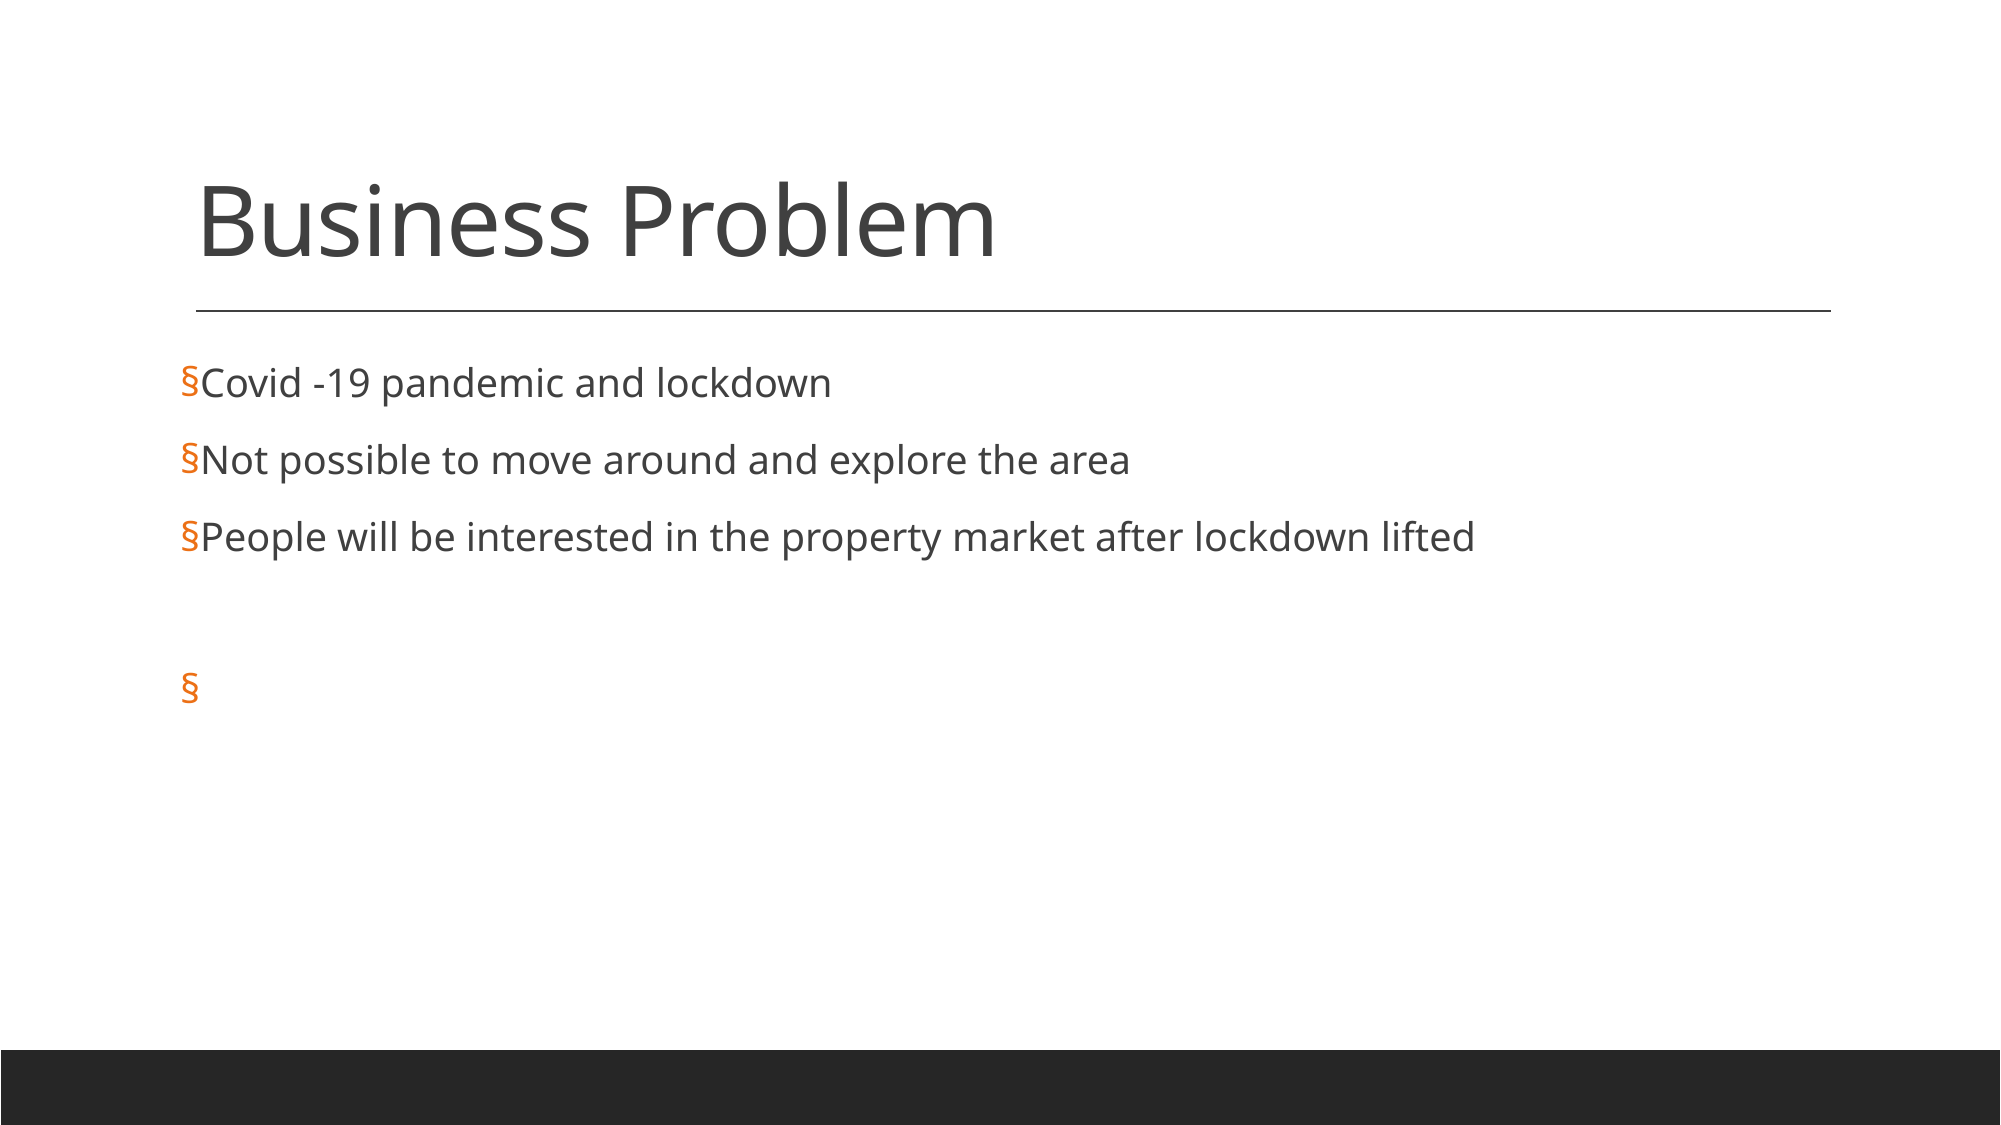

# Business Problem
Covid -19 pandemic and lockdown
Not possible to move around and explore the area
People will be interested in the property market after lockdown lifted